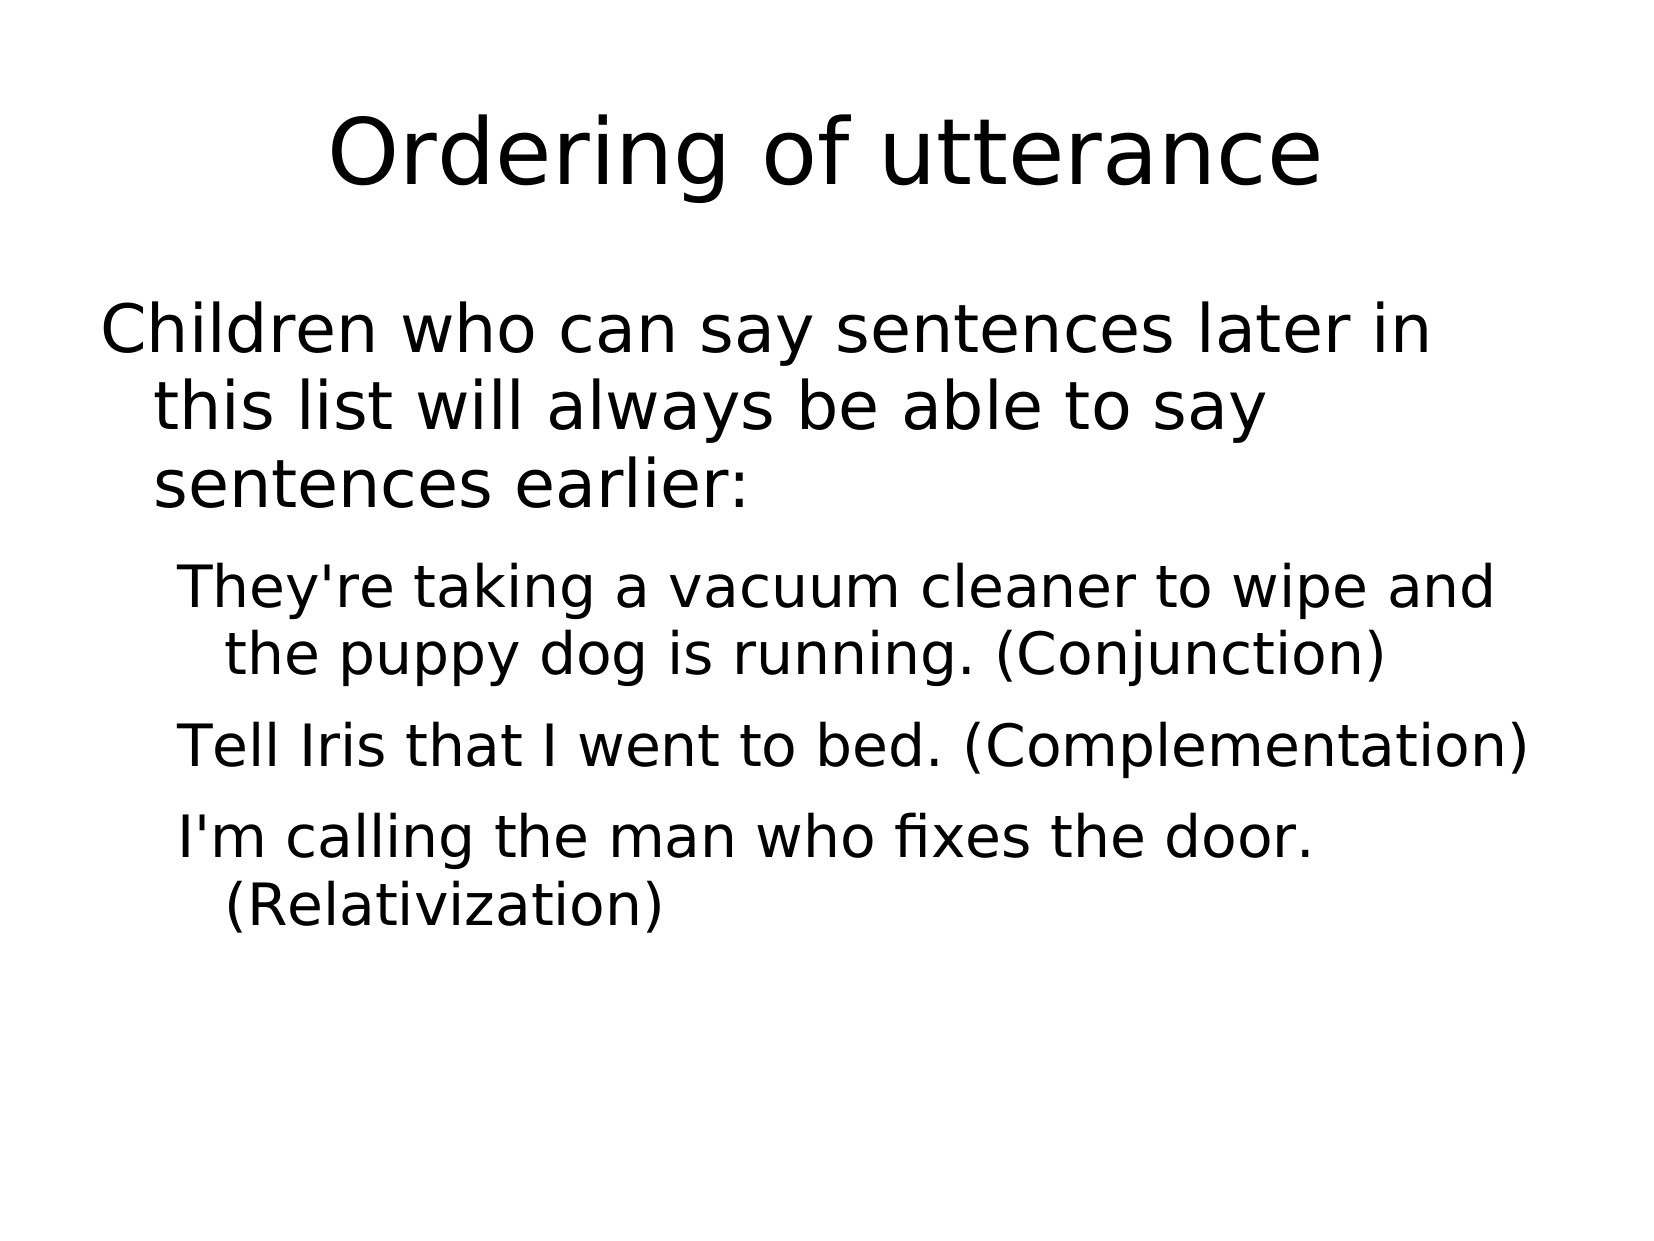

# Ordering of utterance
Children who can say sentences later in this list will always be able to say sentences earlier:
They're taking a vacuum cleaner to wipe and the puppy dog is running. (Conjunction)
Tell Iris that I went to bed. (Complementation)
I'm calling the man who fixes the door. (Relativization)